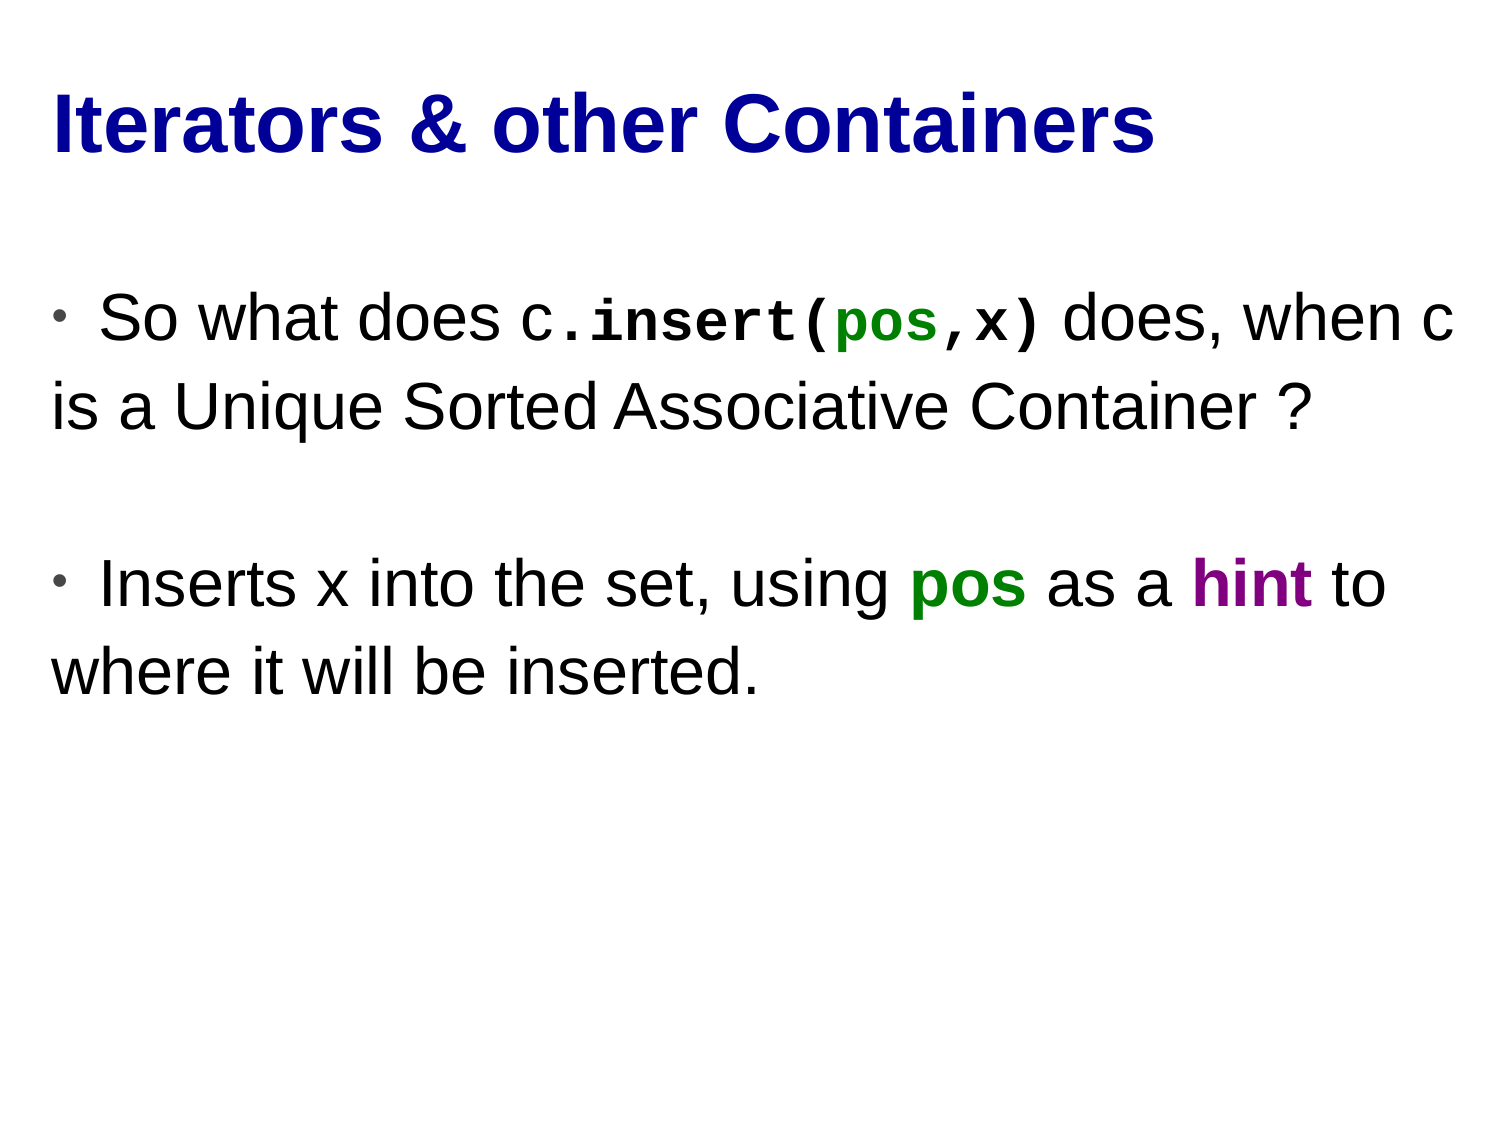

# Iterators & other Containers
So what does c.insert(pos,x) does, when c
is a Unique Sorted Associative Container ?
Inserts x into the set, using pos as a hint to
where it will be inserted.